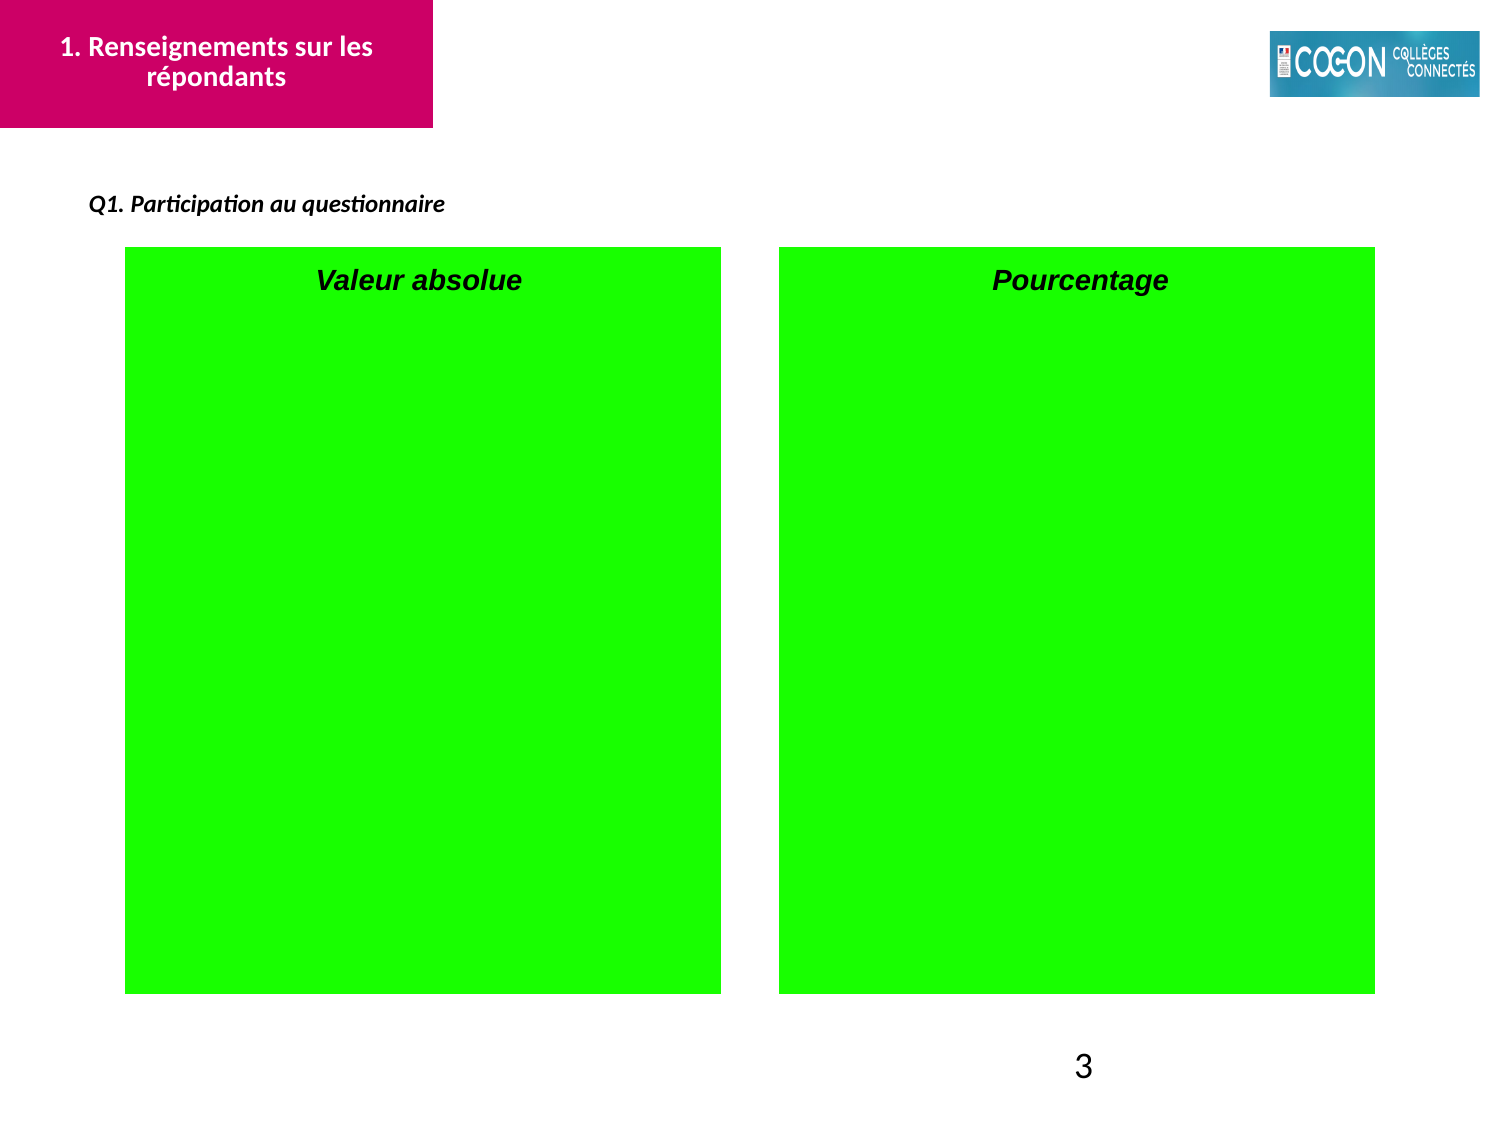

1. Renseignements sur les répondants
Q1. Participation au questionnaire
Valeur absolue
Pourcentage